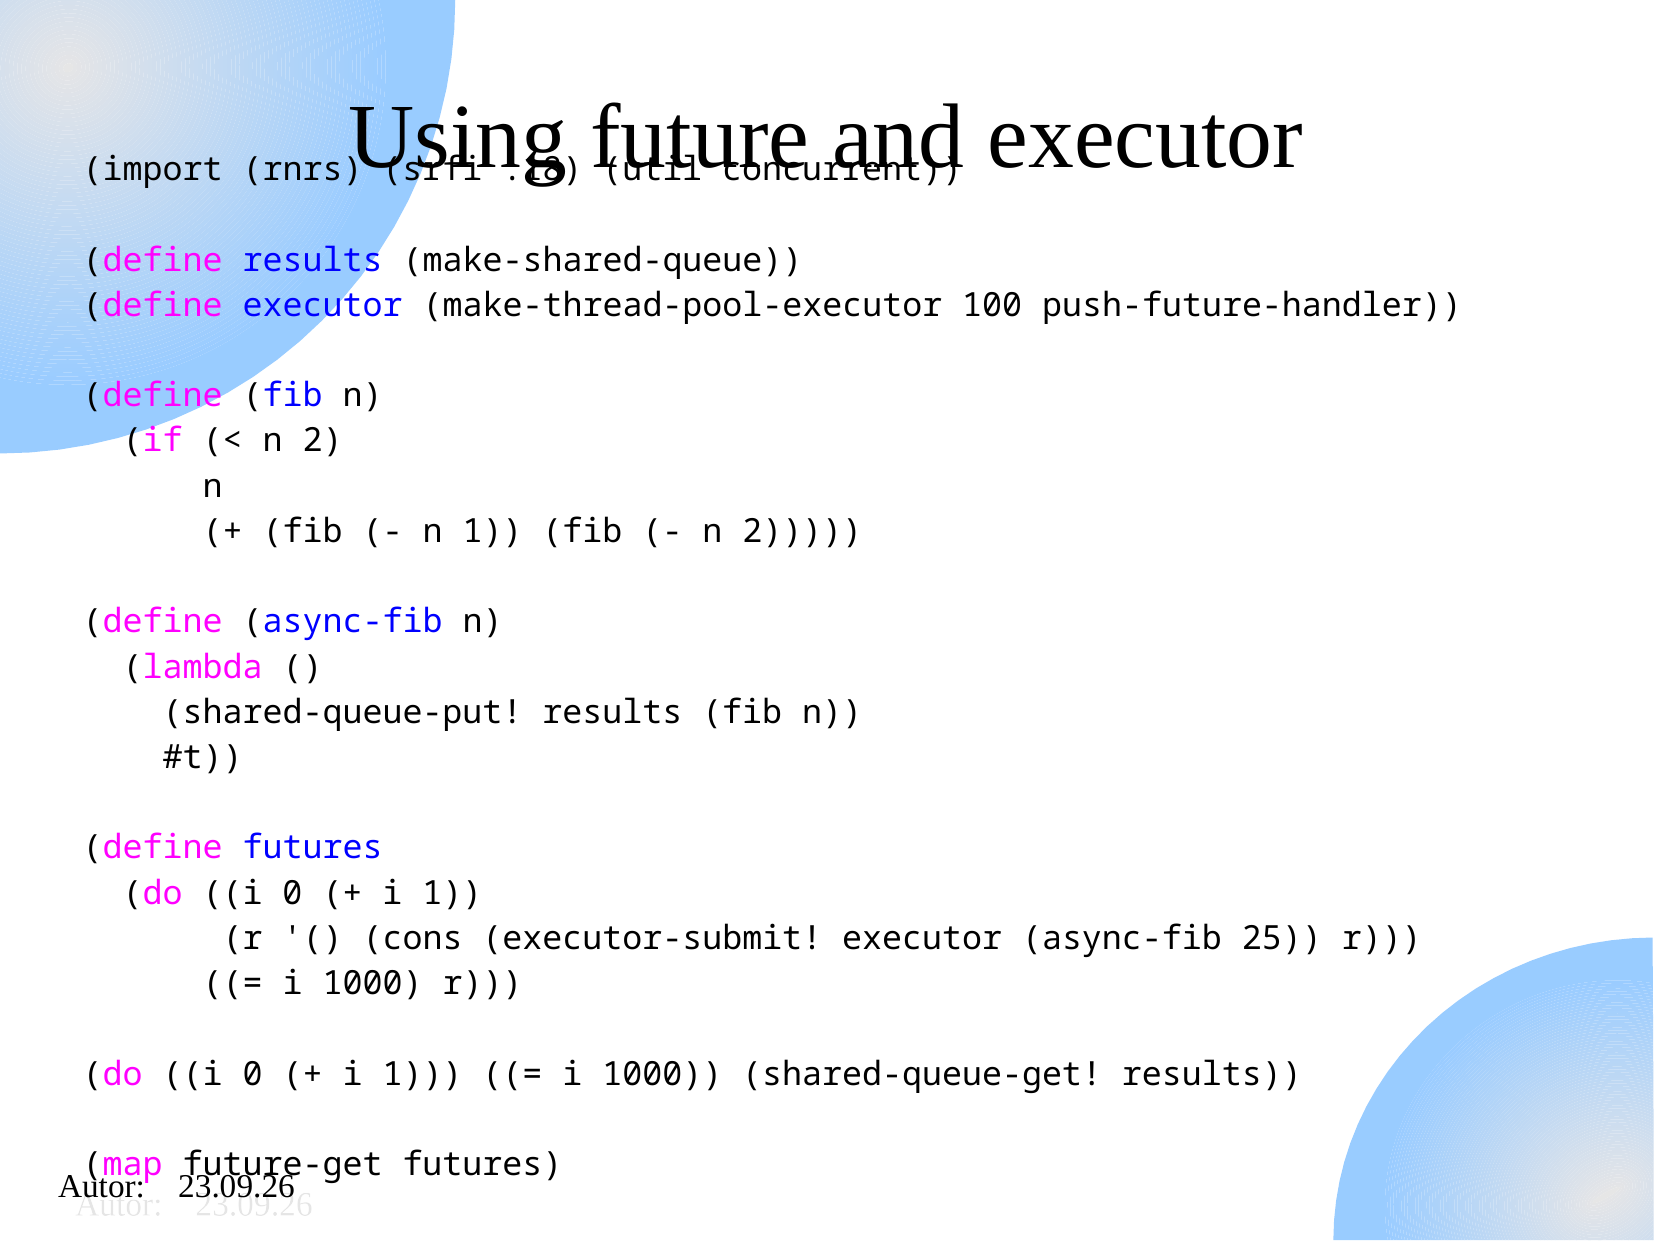

# Using future and executor
(import (rnrs) (srfi :18) (util concurrent))
(define results (make-shared-queue))
(define executor (make-thread-pool-executor 100 push-future-handler))
(define (fib n)
 (if (< n 2)
 n
 (+ (fib (- n 1)) (fib (- n 2)))))
(define (async-fib n)
 (lambda ()
 (shared-queue-put! results (fib n))
 #t))
(define futures
 (do ((i 0 (+ i 1))
 (r '() (cons (executor-submit! executor (async-fib 25)) r)))
 ((= i 1000) r)))
(do ((i 0 (+ i 1))) ((= i 1000)) (shared-queue-get! results))
(map future-get futures)